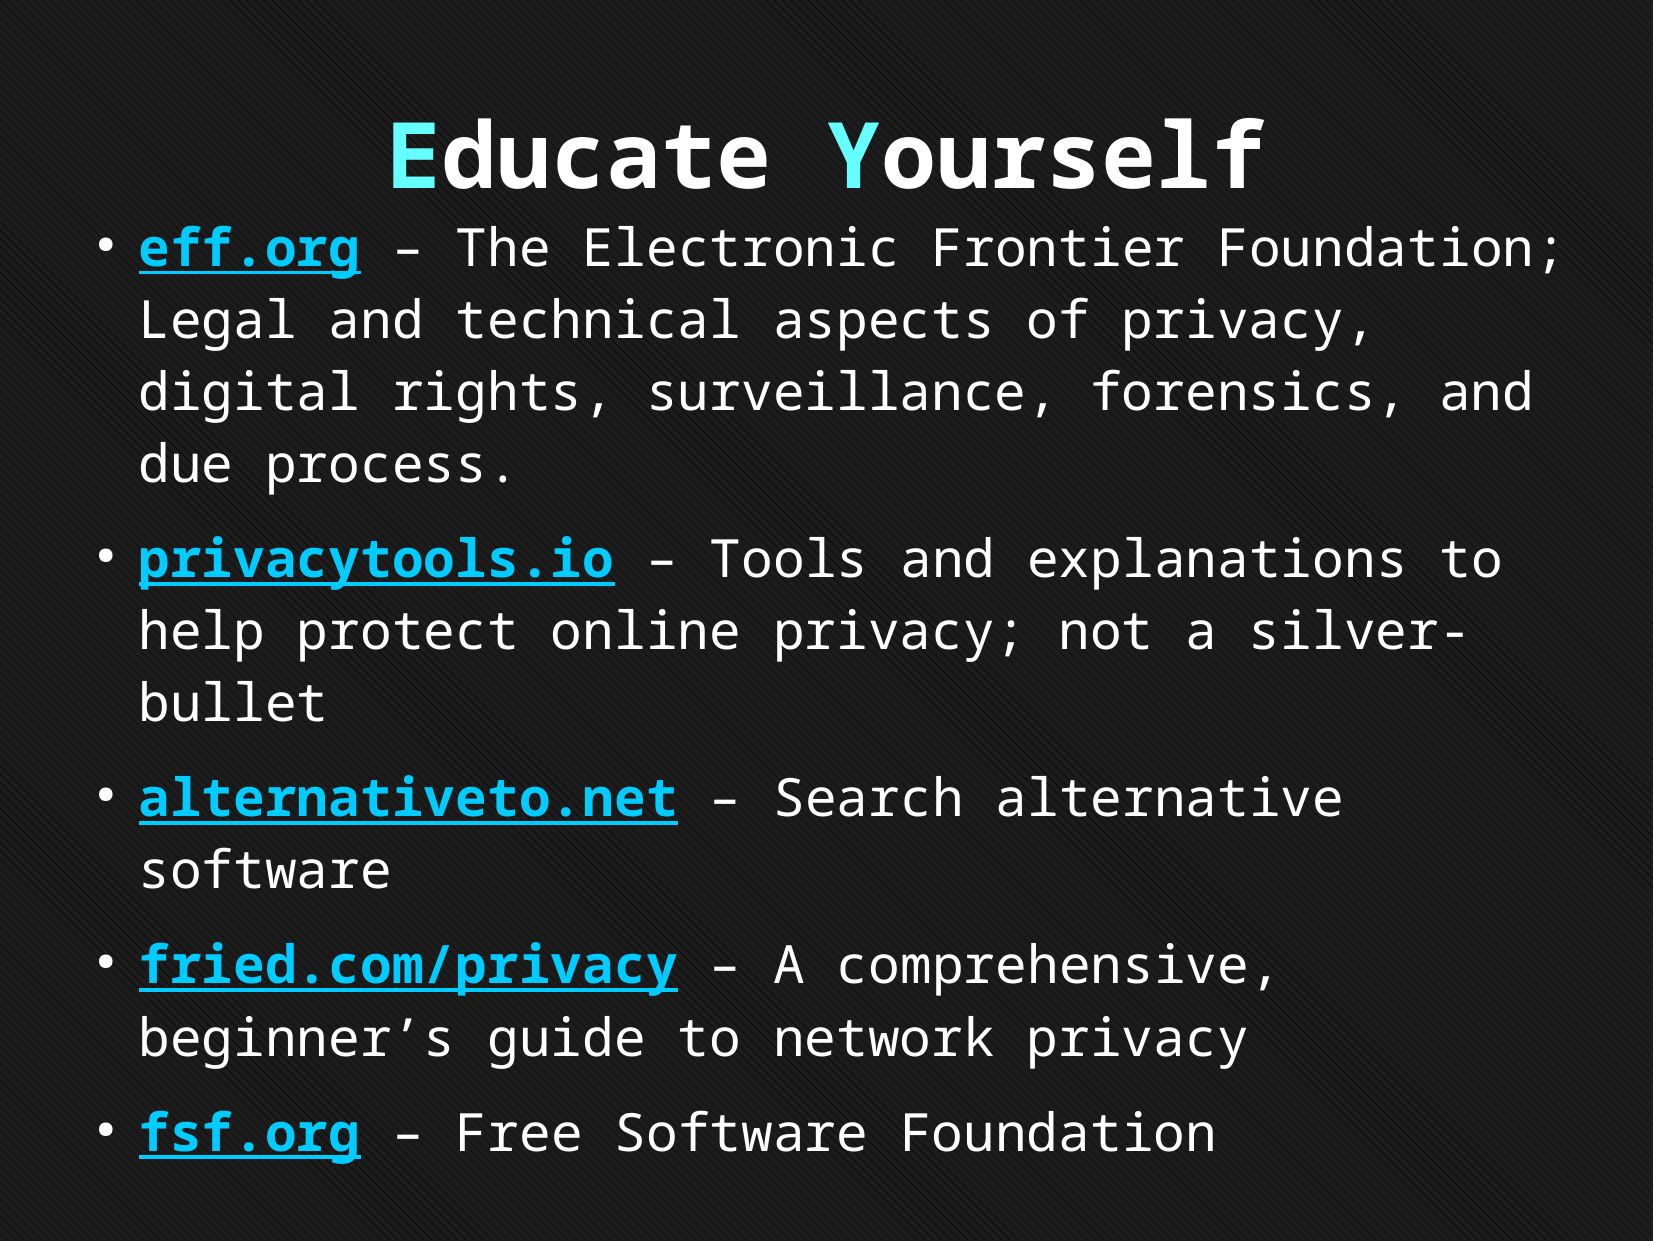

# Educate Yourself
eff.org – The Electronic Frontier Foundation; Legal and technical aspects of privacy, digital rights, surveillance, forensics, and due process.
privacytools.io – Tools and explanations to help protect online privacy; not a silver-bullet
alternativeto.net – Search alternative software
fried.com/privacy – A comprehensive, beginner’s guide to network privacy
fsf.org – Free Software Foundation